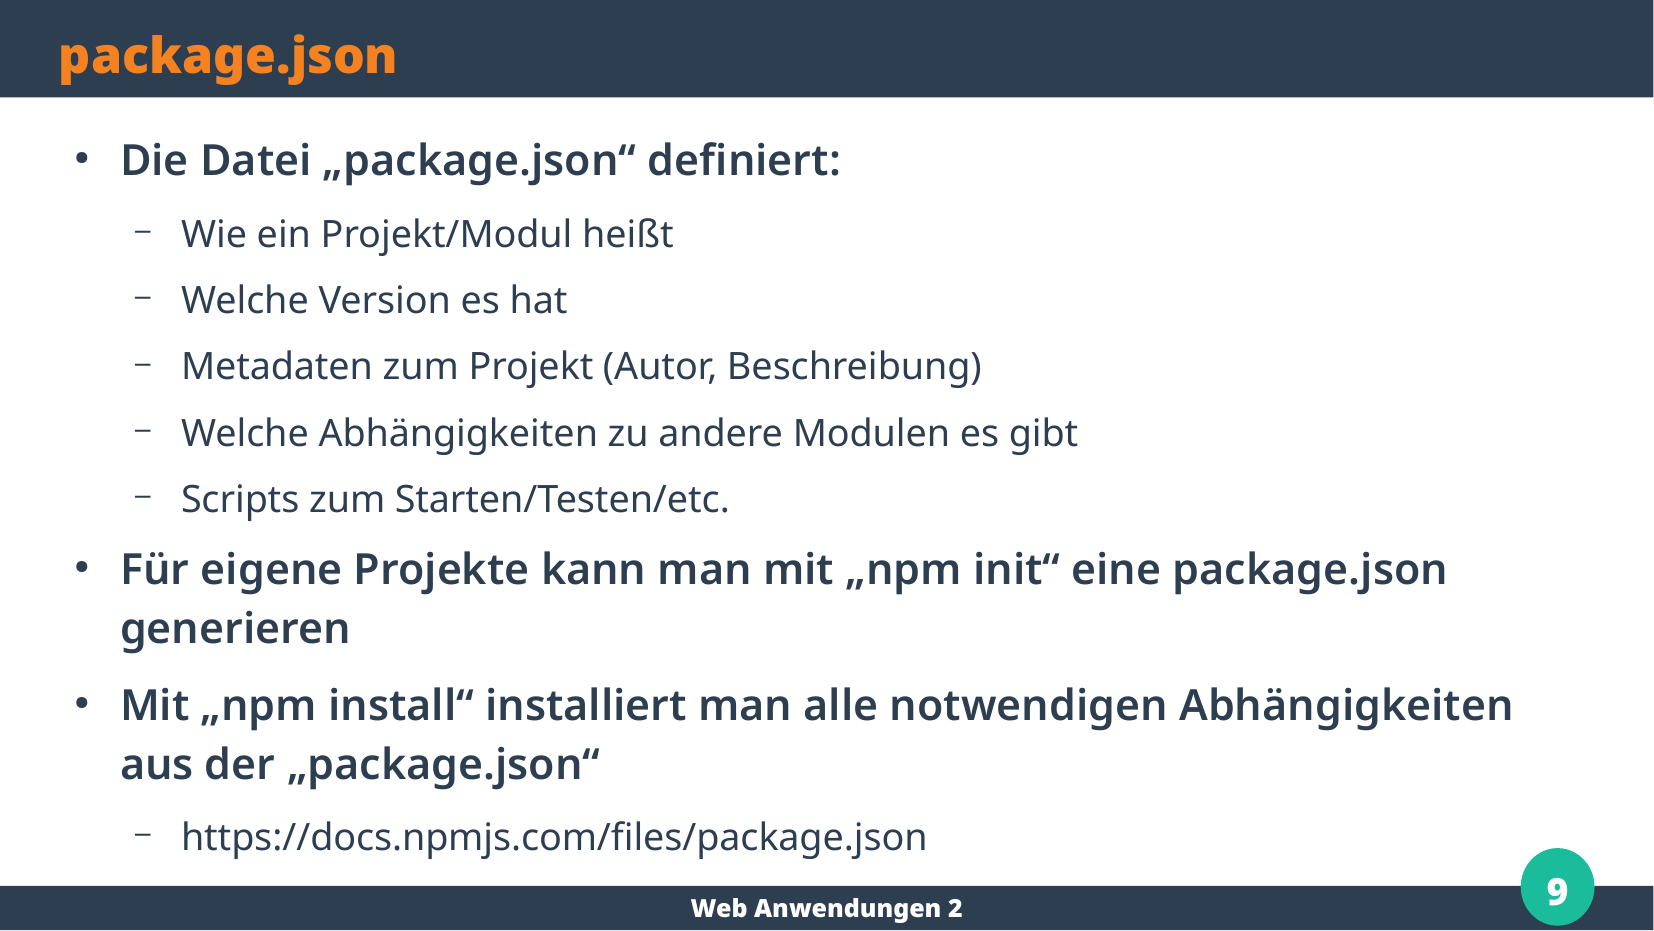

# package.json
Die Datei „package.json“ definiert:
Wie ein Projekt/Modul heißt
Welche Version es hat
Metadaten zum Projekt (Autor, Beschreibung)
Welche Abhängigkeiten zu andere Modulen es gibt
Scripts zum Starten/Testen/etc.
Für eigene Projekte kann man mit „npm init“ eine package.json generieren
Mit „npm install“ installiert man alle notwendigen Abhängigkeiten aus der „package.json“
https://docs.npmjs.com/files/package.json
9